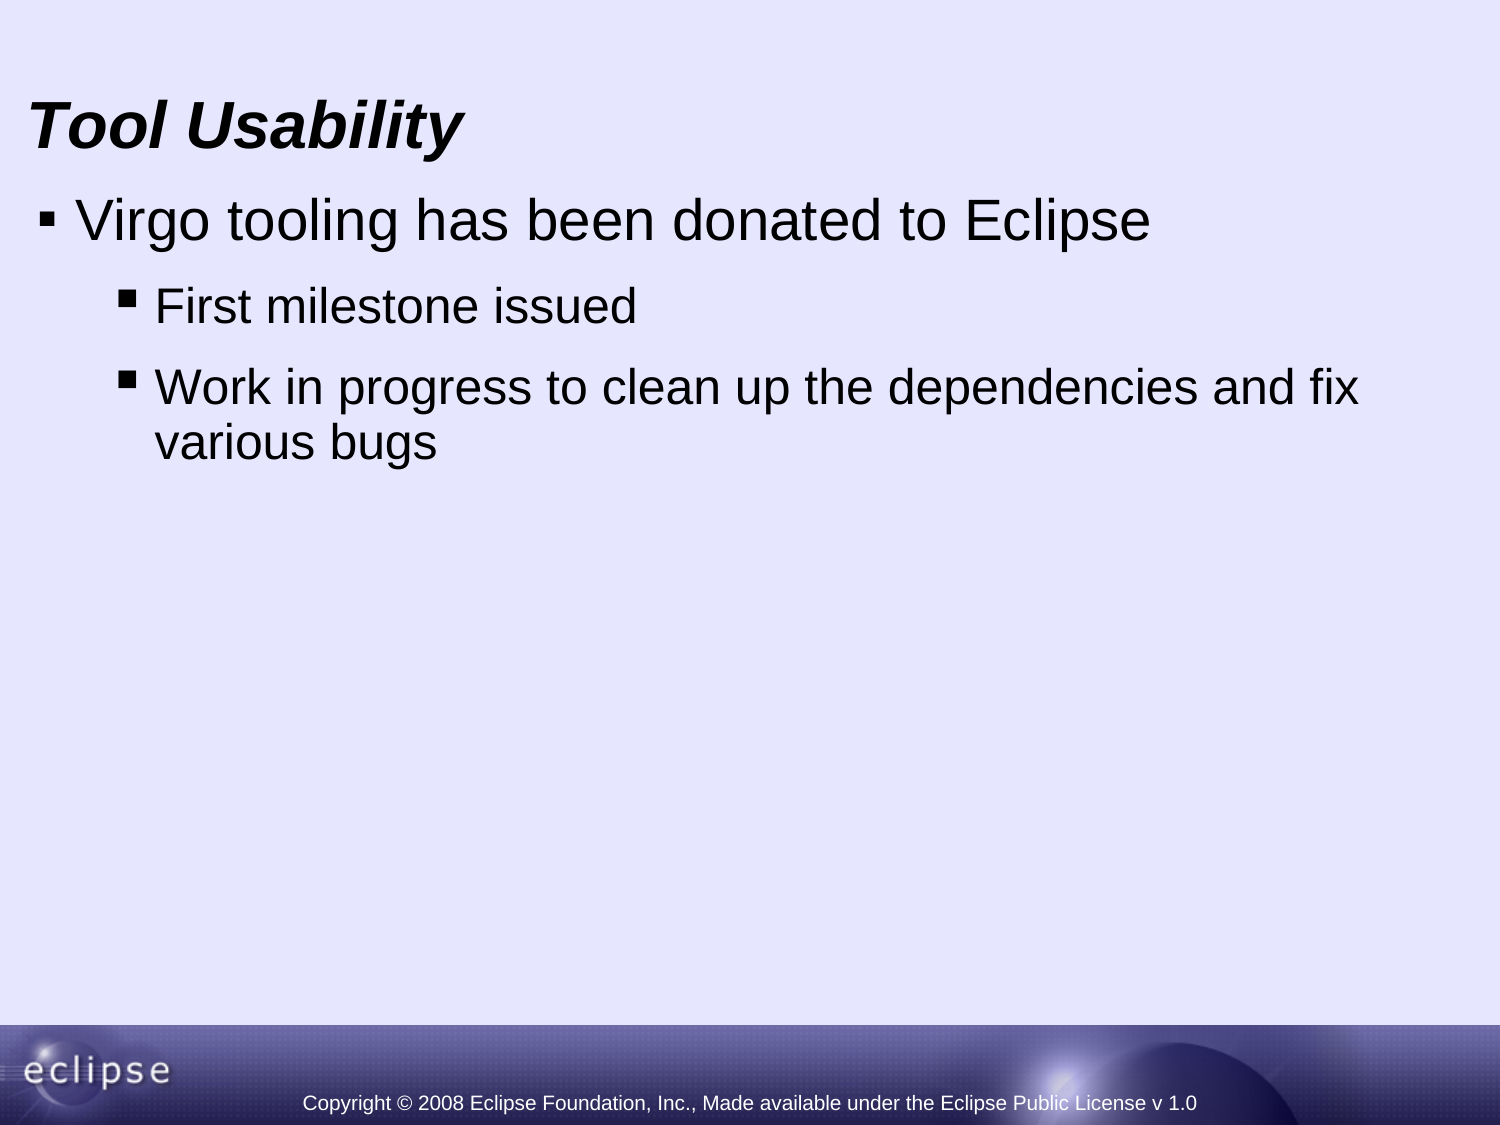

# Tool Usability
Virgo tooling has been donated to Eclipse
First milestone issued
Work in progress to clean up the dependencies and fix various bugs